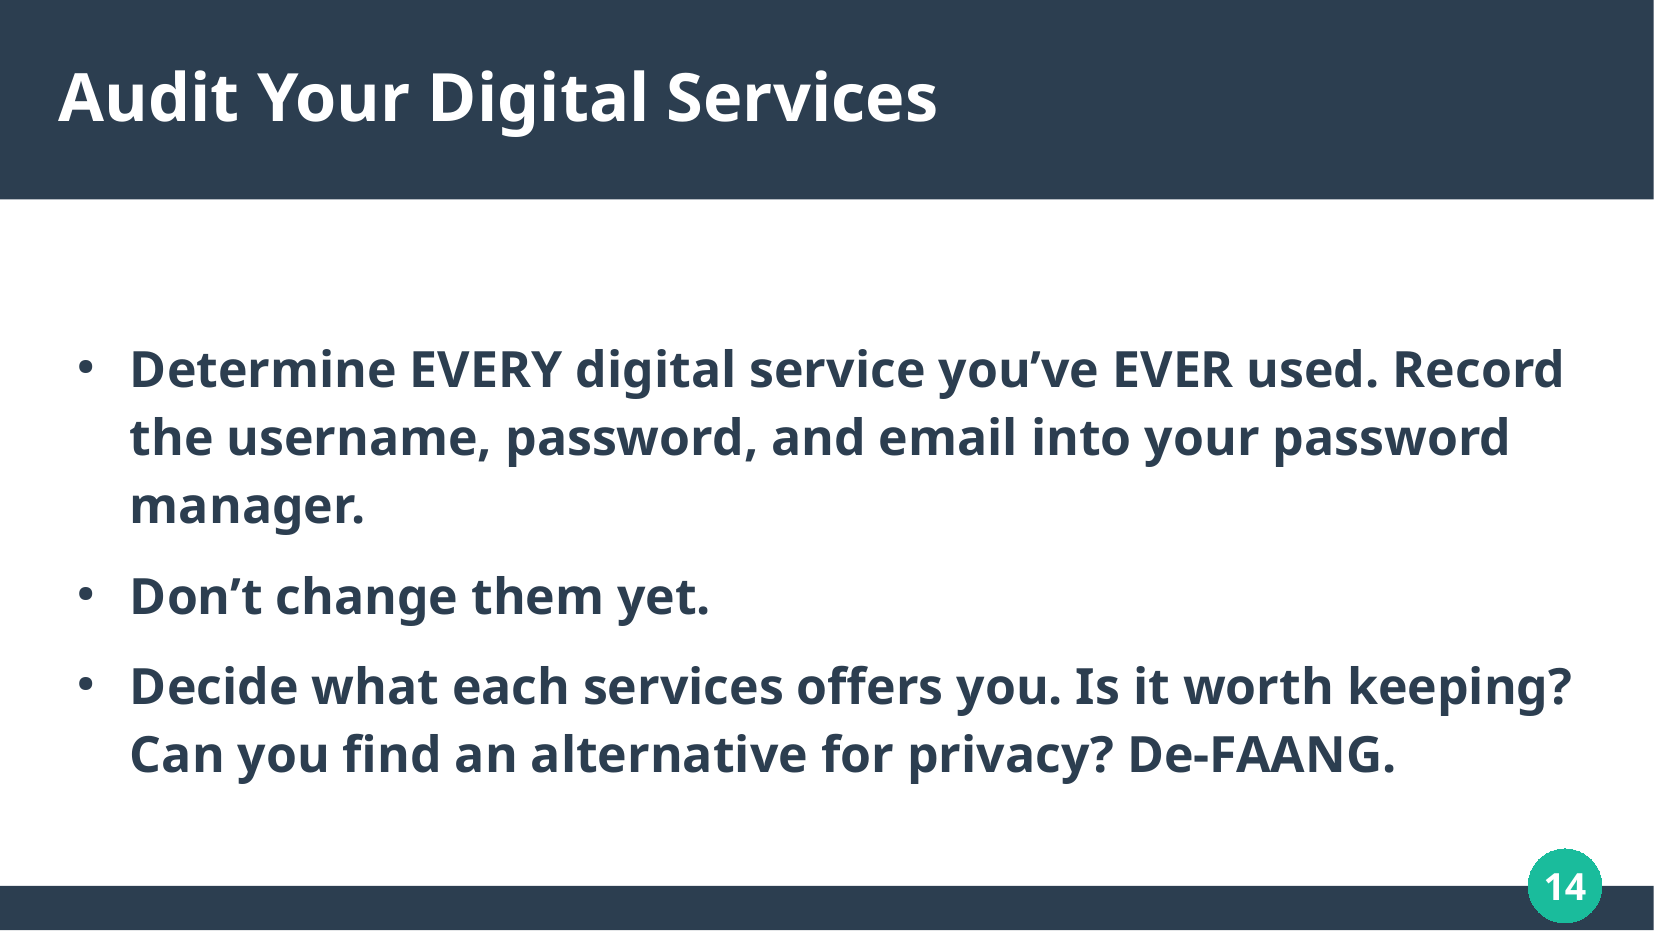

# Audit Your Digital Services
Determine EVERY digital service you’ve EVER used. Record the username, password, and email into your password manager.
Don’t change them yet.
Decide what each services offers you. Is it worth keeping? Can you find an alternative for privacy? De-FAANG.
14